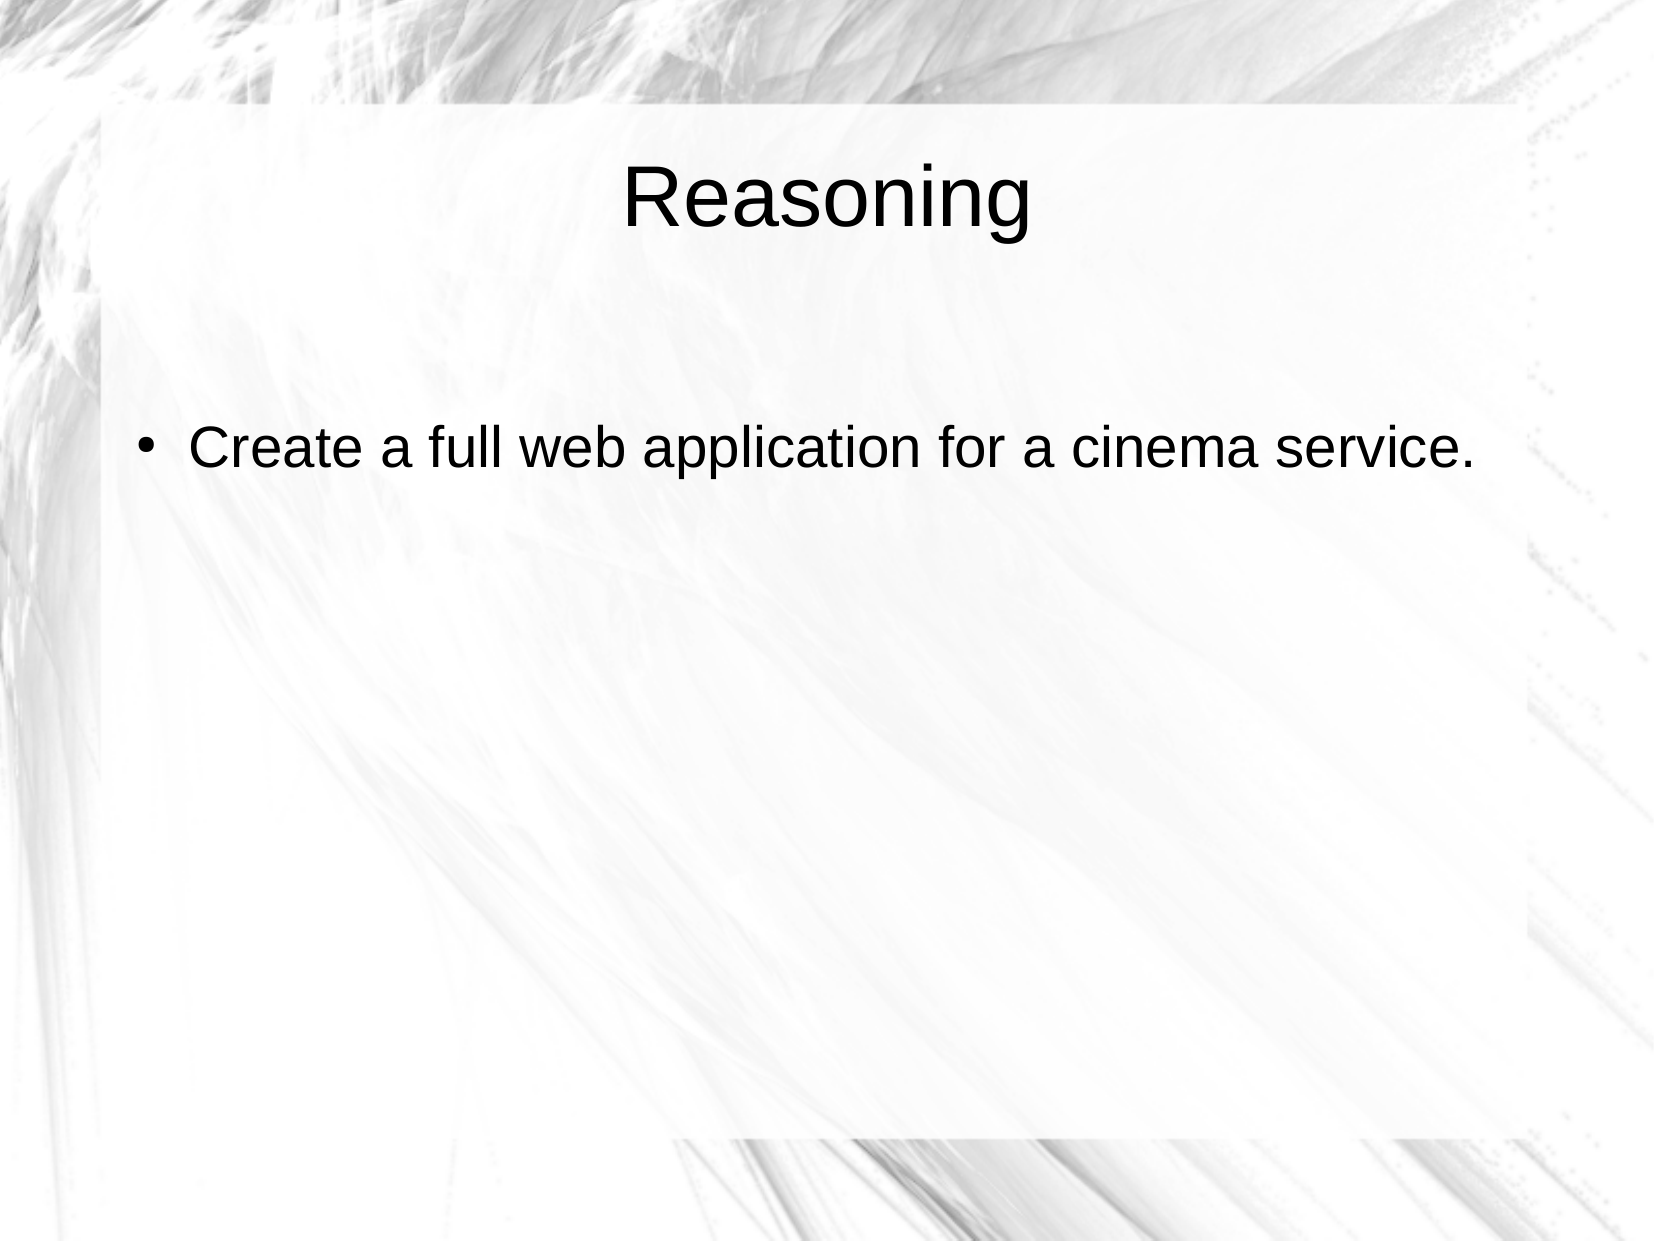

# Reasoning
Create a full web application for a cinema service.